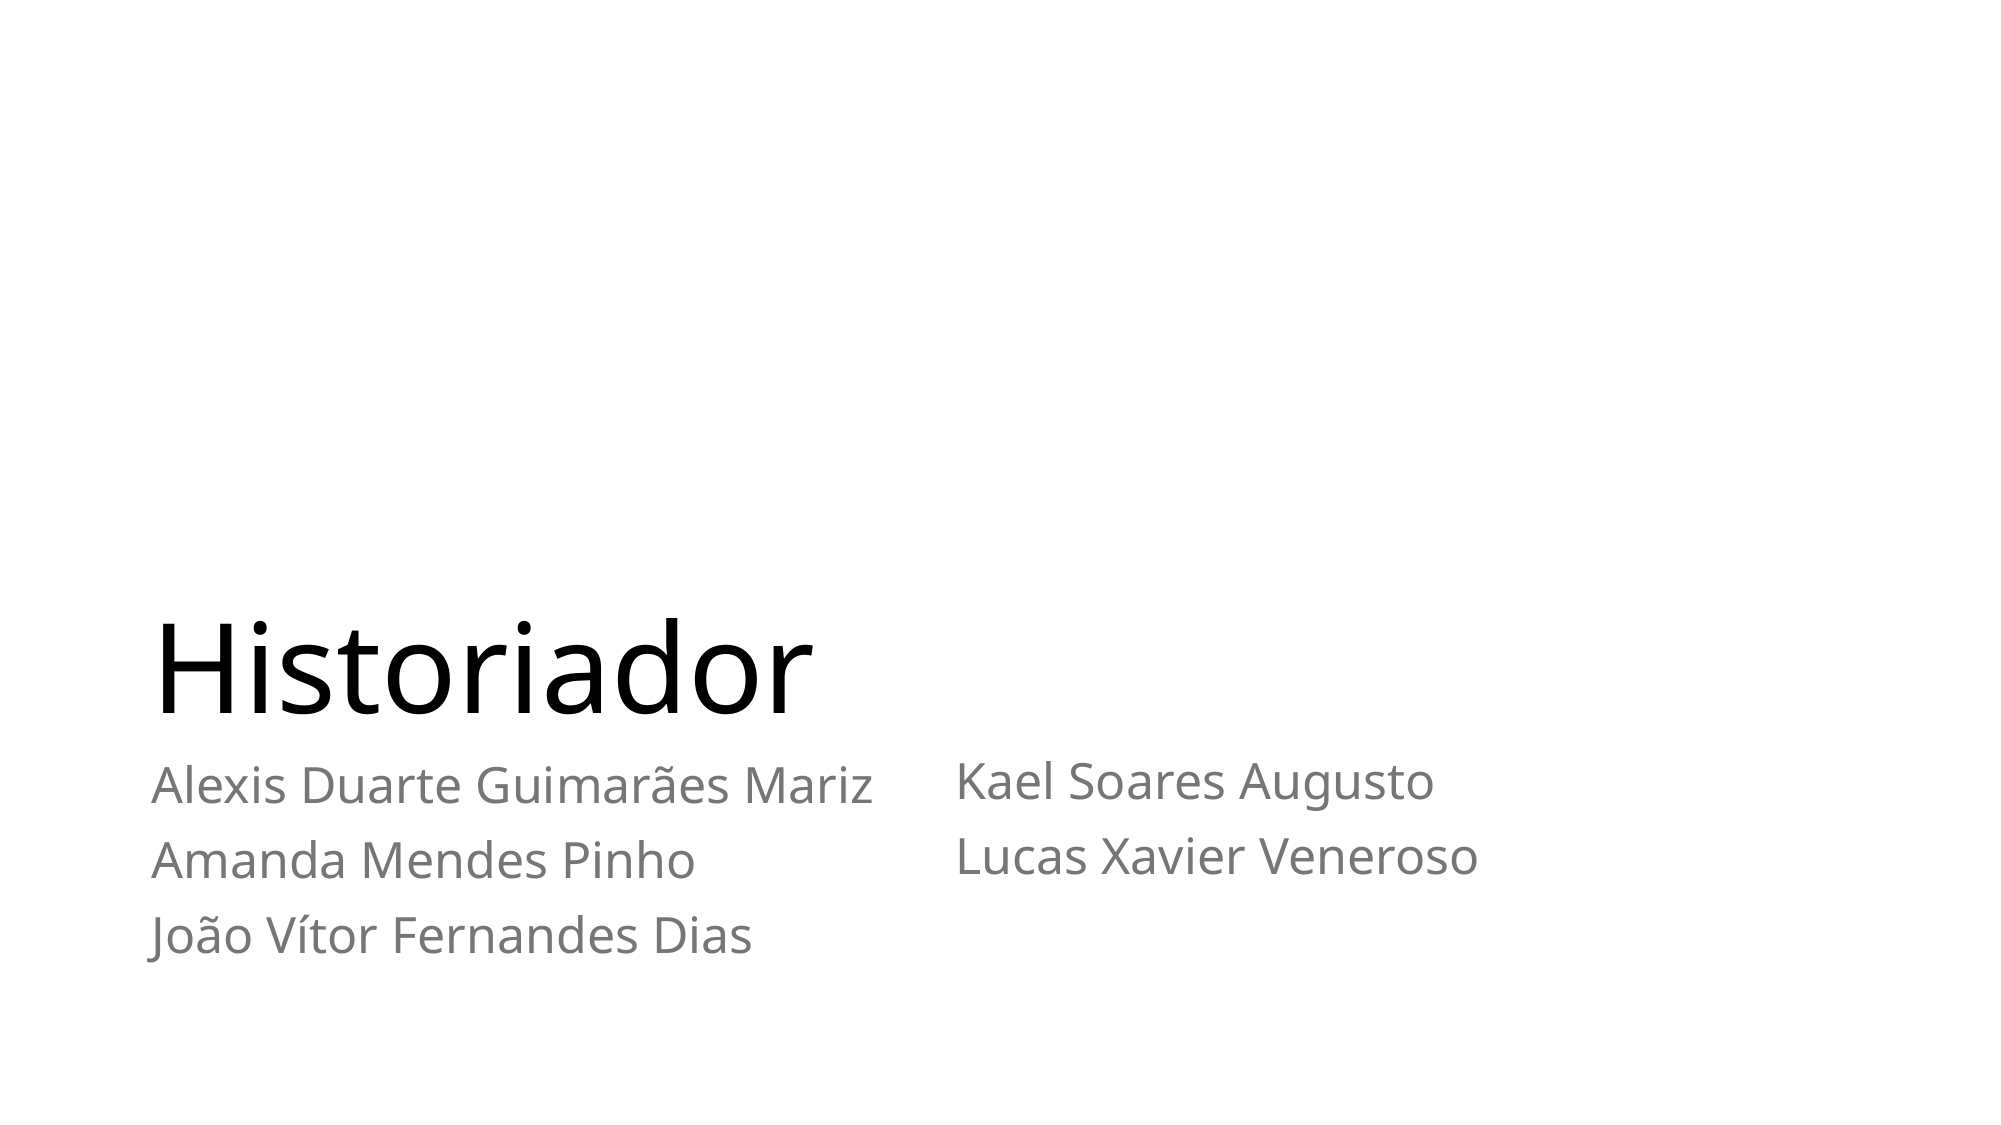

# Historiador
Kael Soares Augusto
Lucas Xavier Veneroso
Alexis Duarte Guimarães Mariz
Amanda Mendes Pinho
João Vítor Fernandes Dias